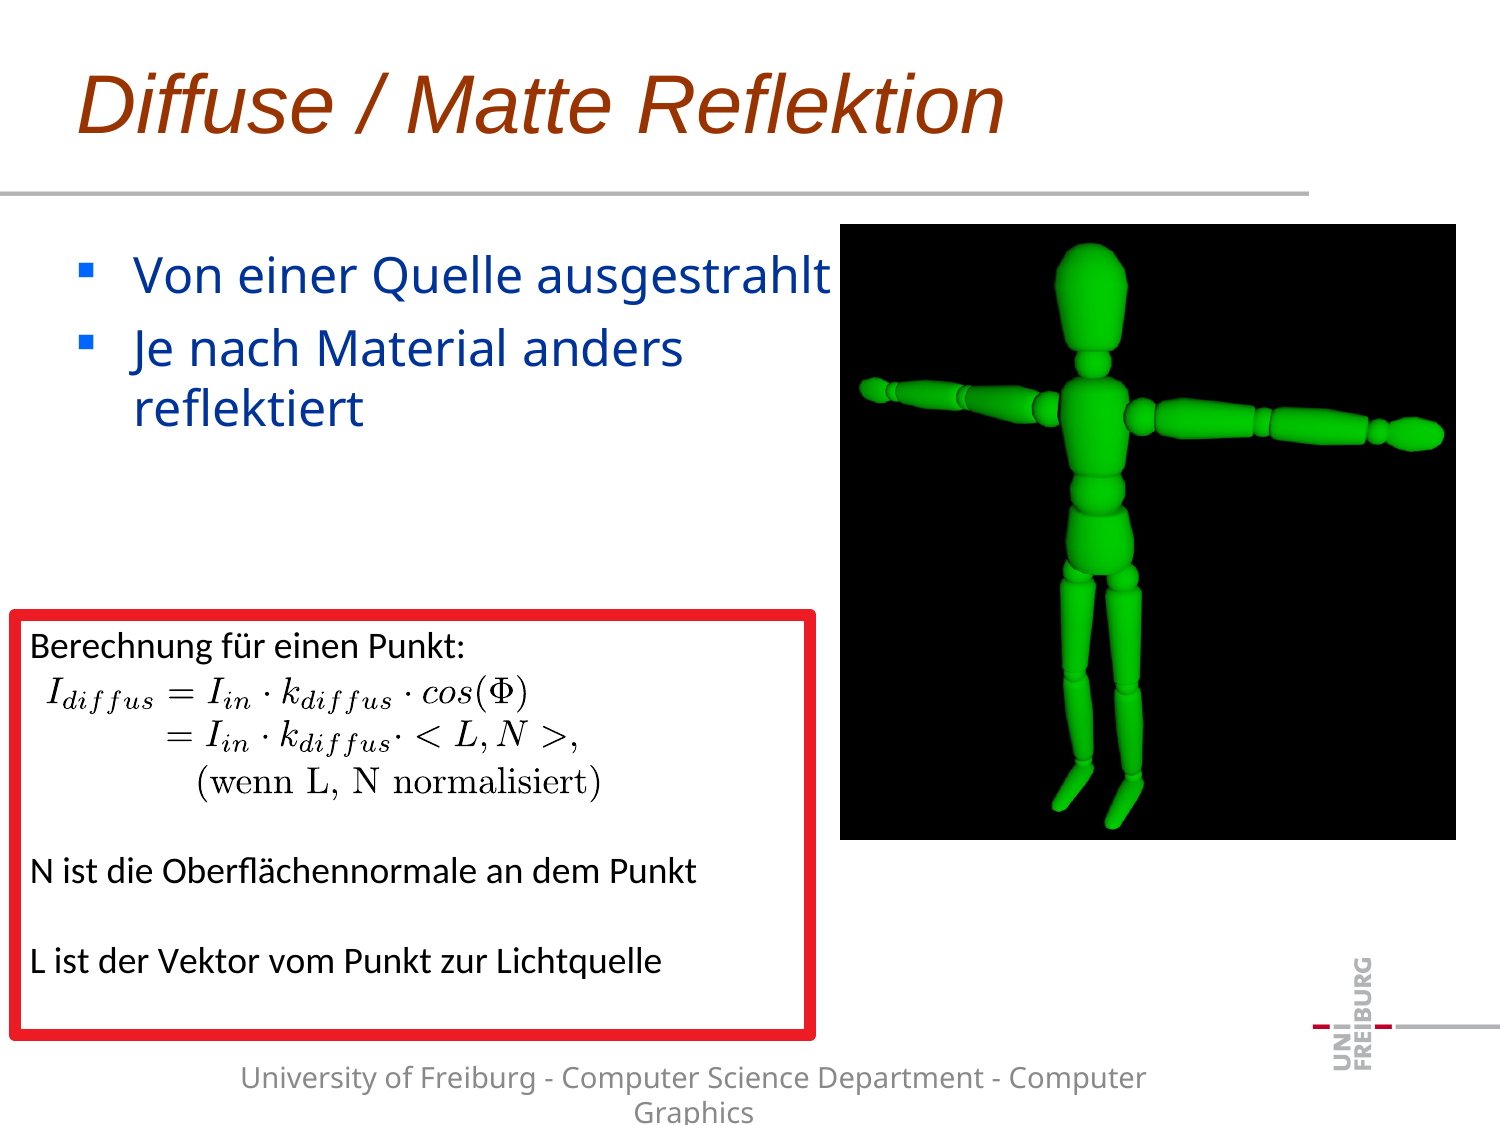

# Diffuse / Matte Reflektion
Von einer Quelle ausgestrahlt
Je nach Material anders reflektiert
Berechnung für einen Punkt:
N ist die Oberflächennormale an dem Punkt
L ist der Vektor vom Punkt zur Lichtquelle
11